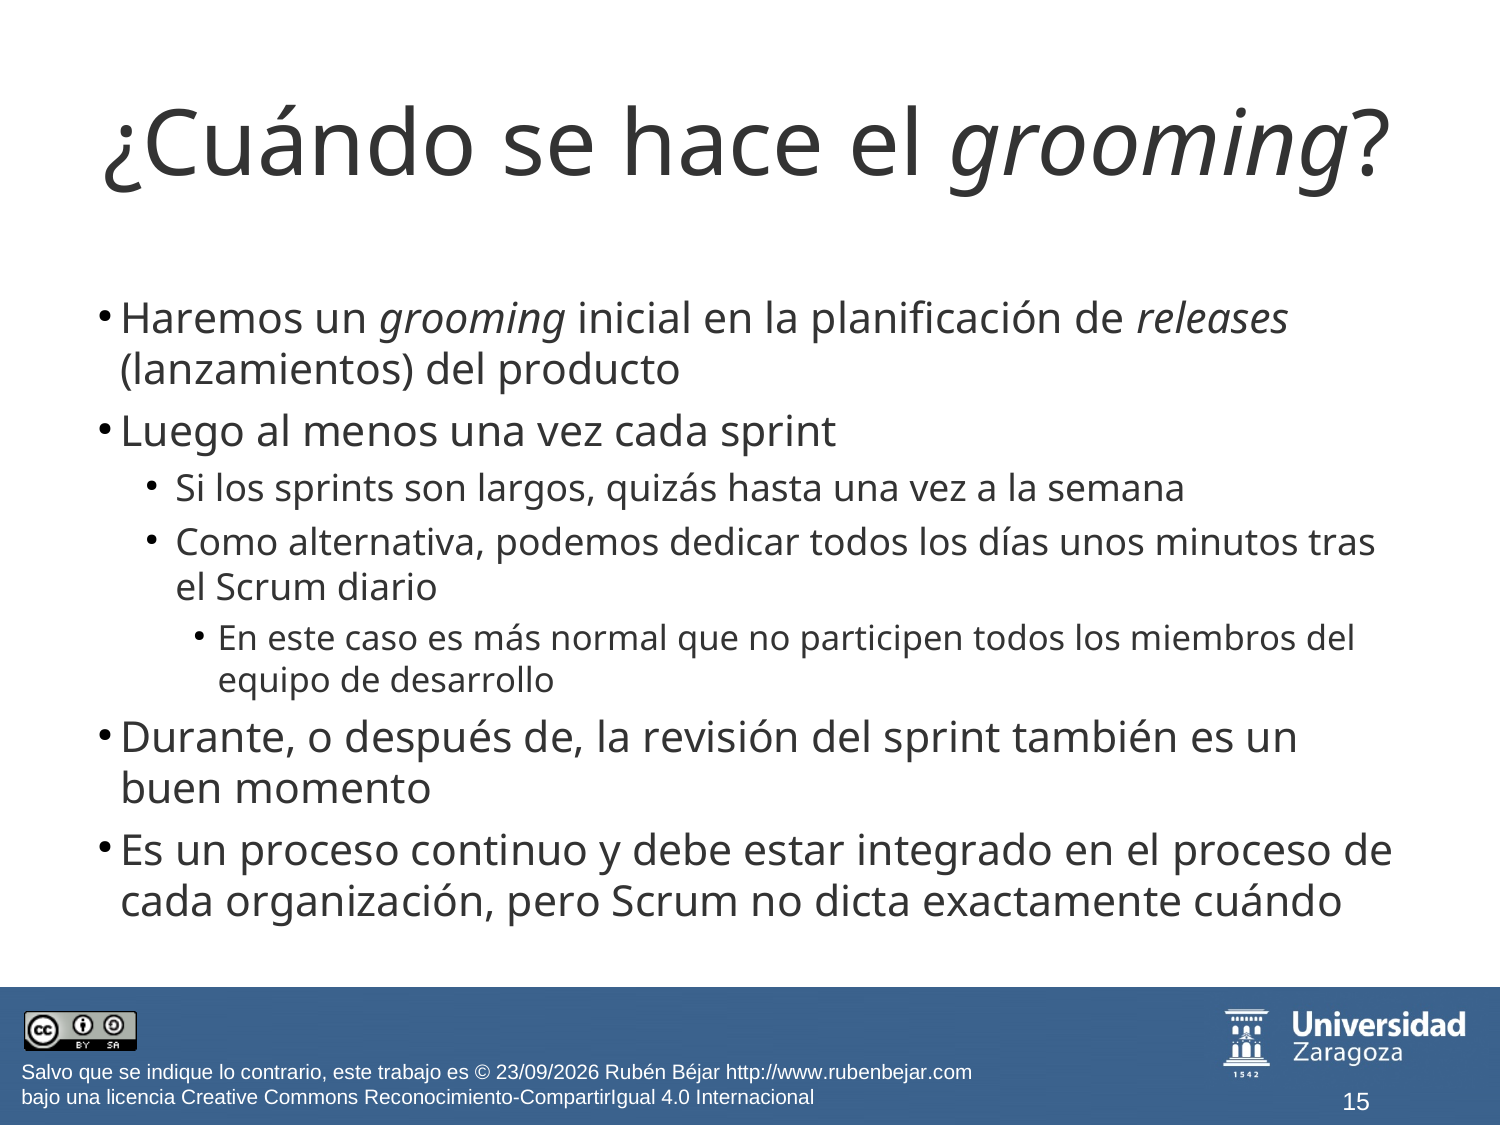

# ¿Cuándo se hace el grooming?
Haremos un grooming inicial en la planificación de releases (lanzamientos) del producto
Luego al menos una vez cada sprint
Si los sprints son largos, quizás hasta una vez a la semana
Como alternativa, podemos dedicar todos los días unos minutos tras el Scrum diario
En este caso es más normal que no participen todos los miembros del equipo de desarrollo
Durante, o después de, la revisión del sprint también es un buen momento
Es un proceso continuo y debe estar integrado en el proceso de cada organización, pero Scrum no dicta exactamente cuándo